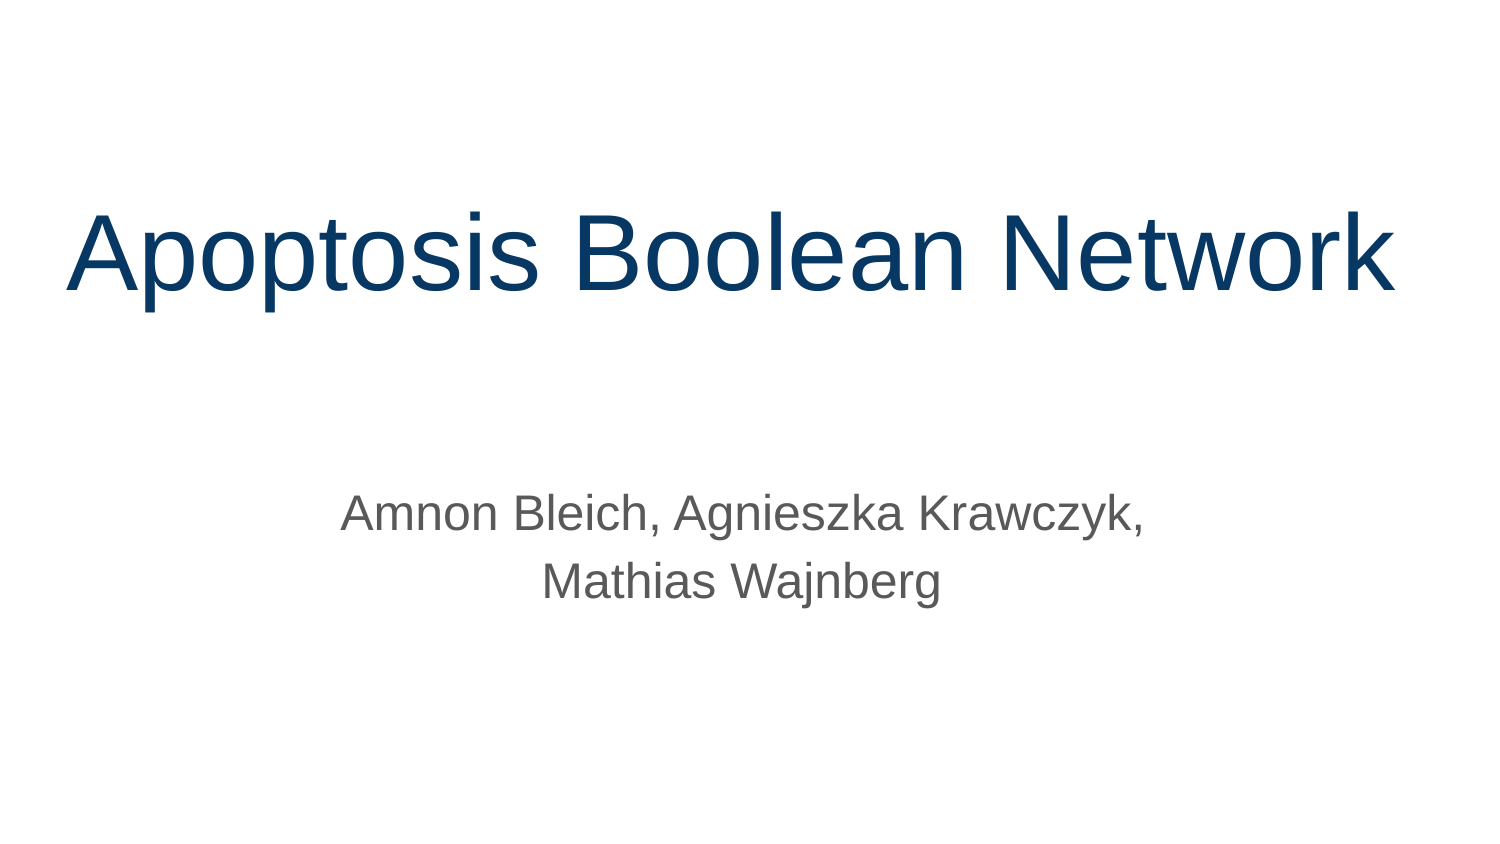

# Apoptosis Boolean Network
Amnon Bleich, Agnieszka Krawczyk,
Mathias Wajnberg